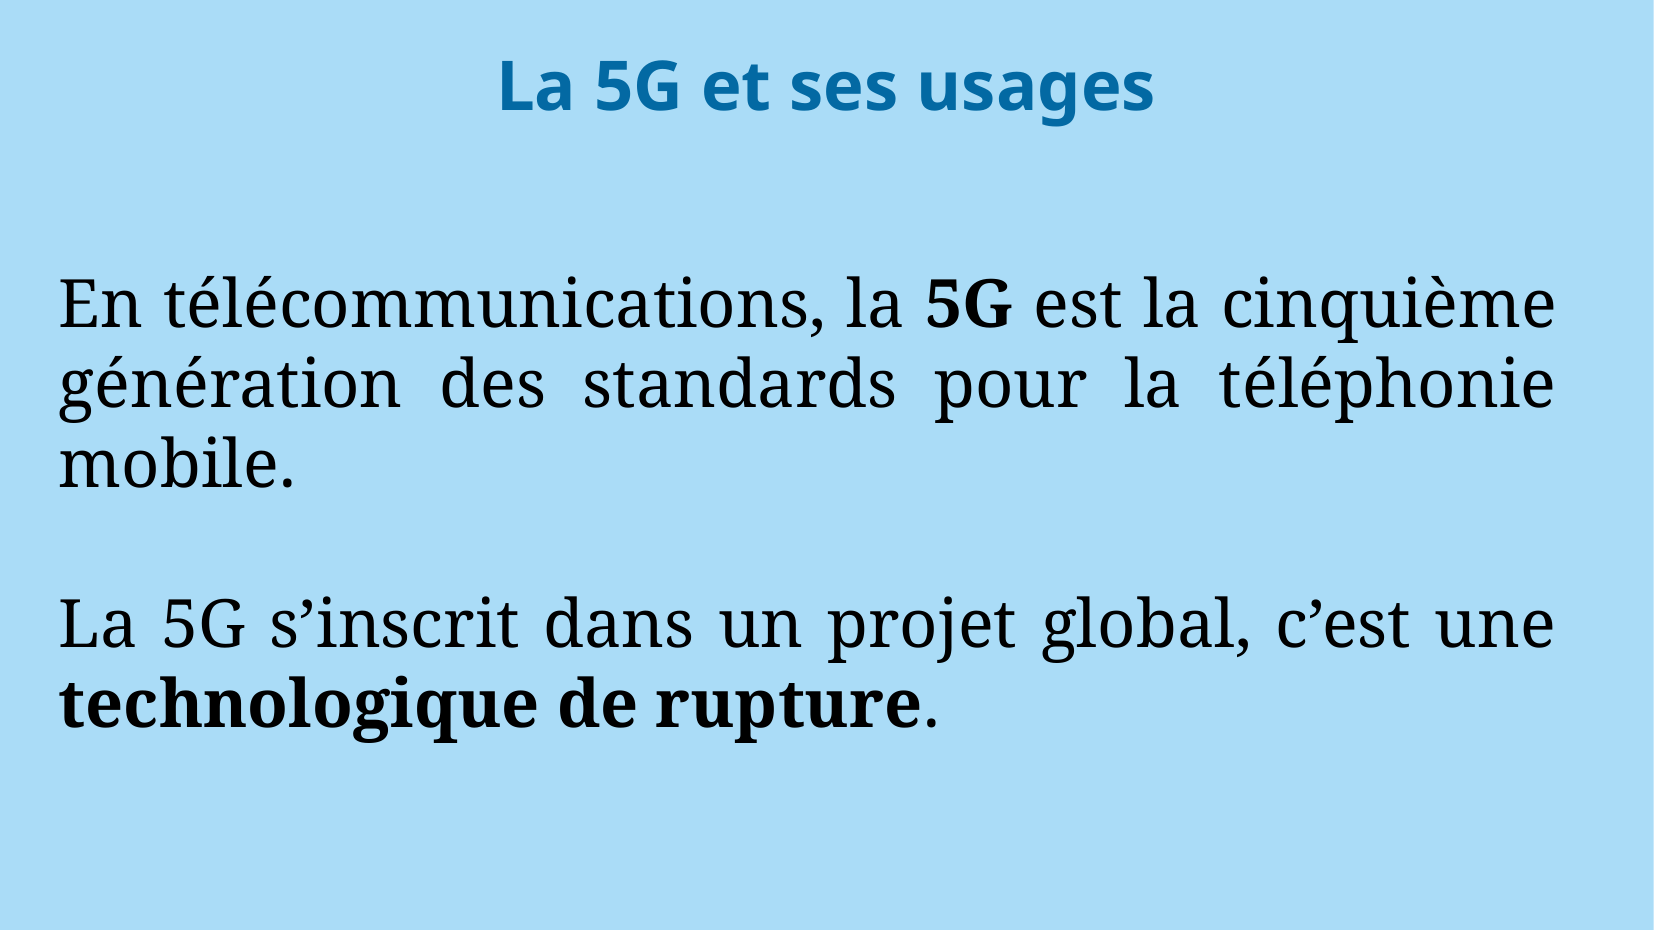

# La 5G et ses usages
En télécommunications, la 5G est la cinquième génération des standards pour la téléphonie mobile.
La 5G s’inscrit dans un projet global, c’est une technologique de rupture.